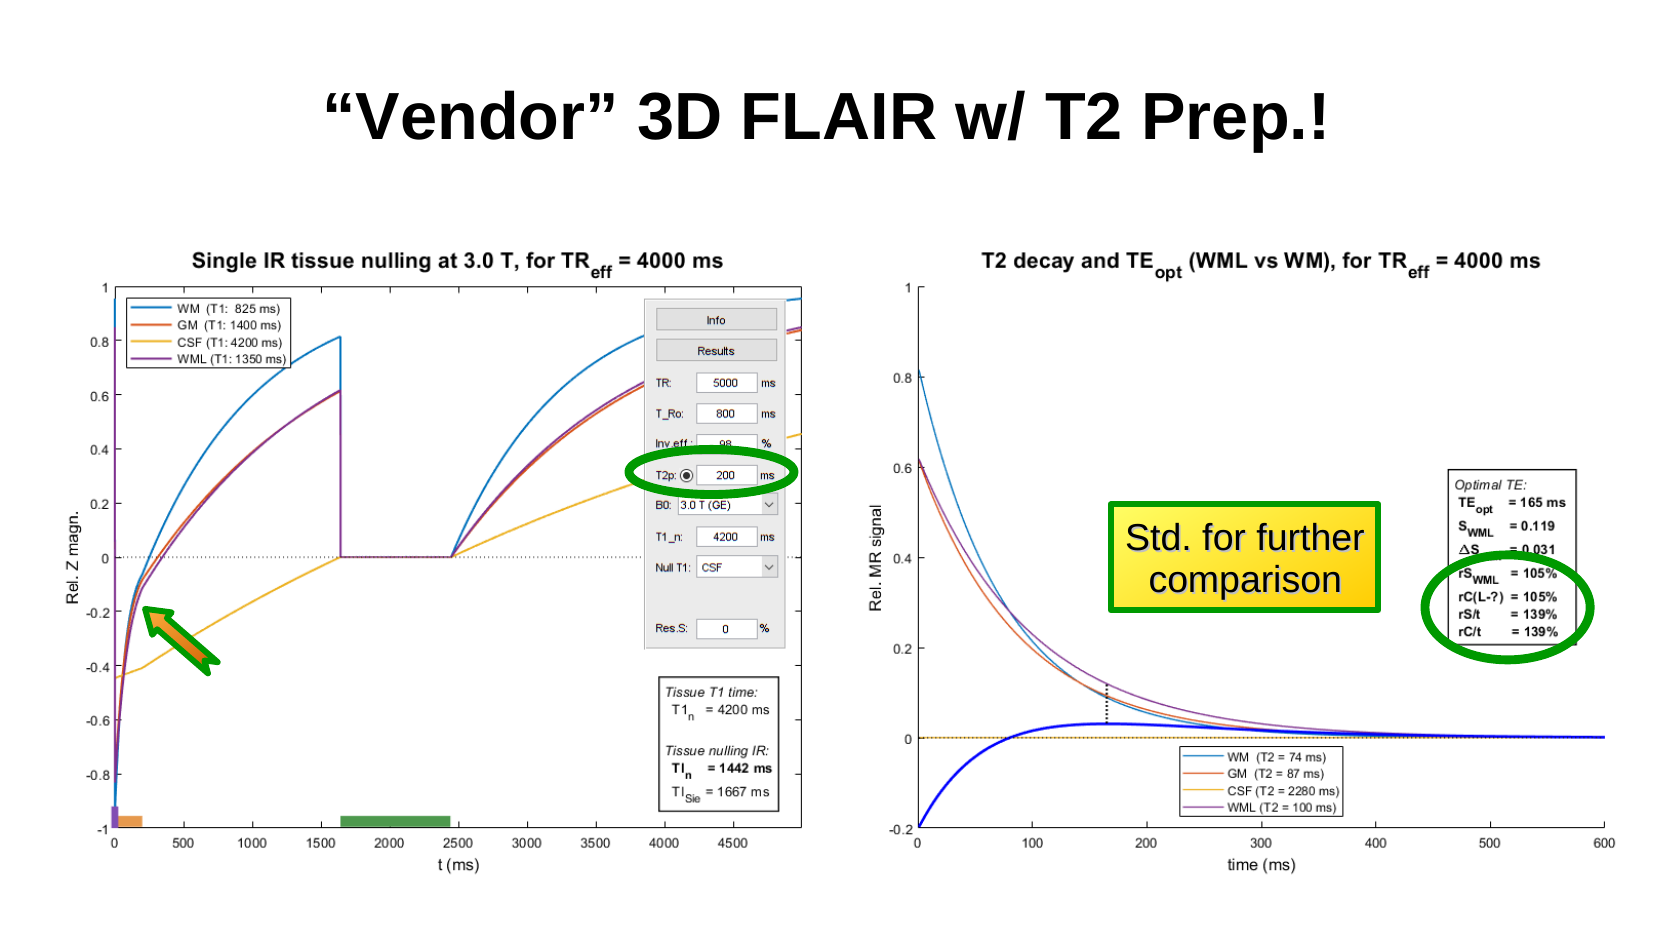

# “Vendor” 3D FLAIR w/ T2 Prep.!
Std. for further
comparison